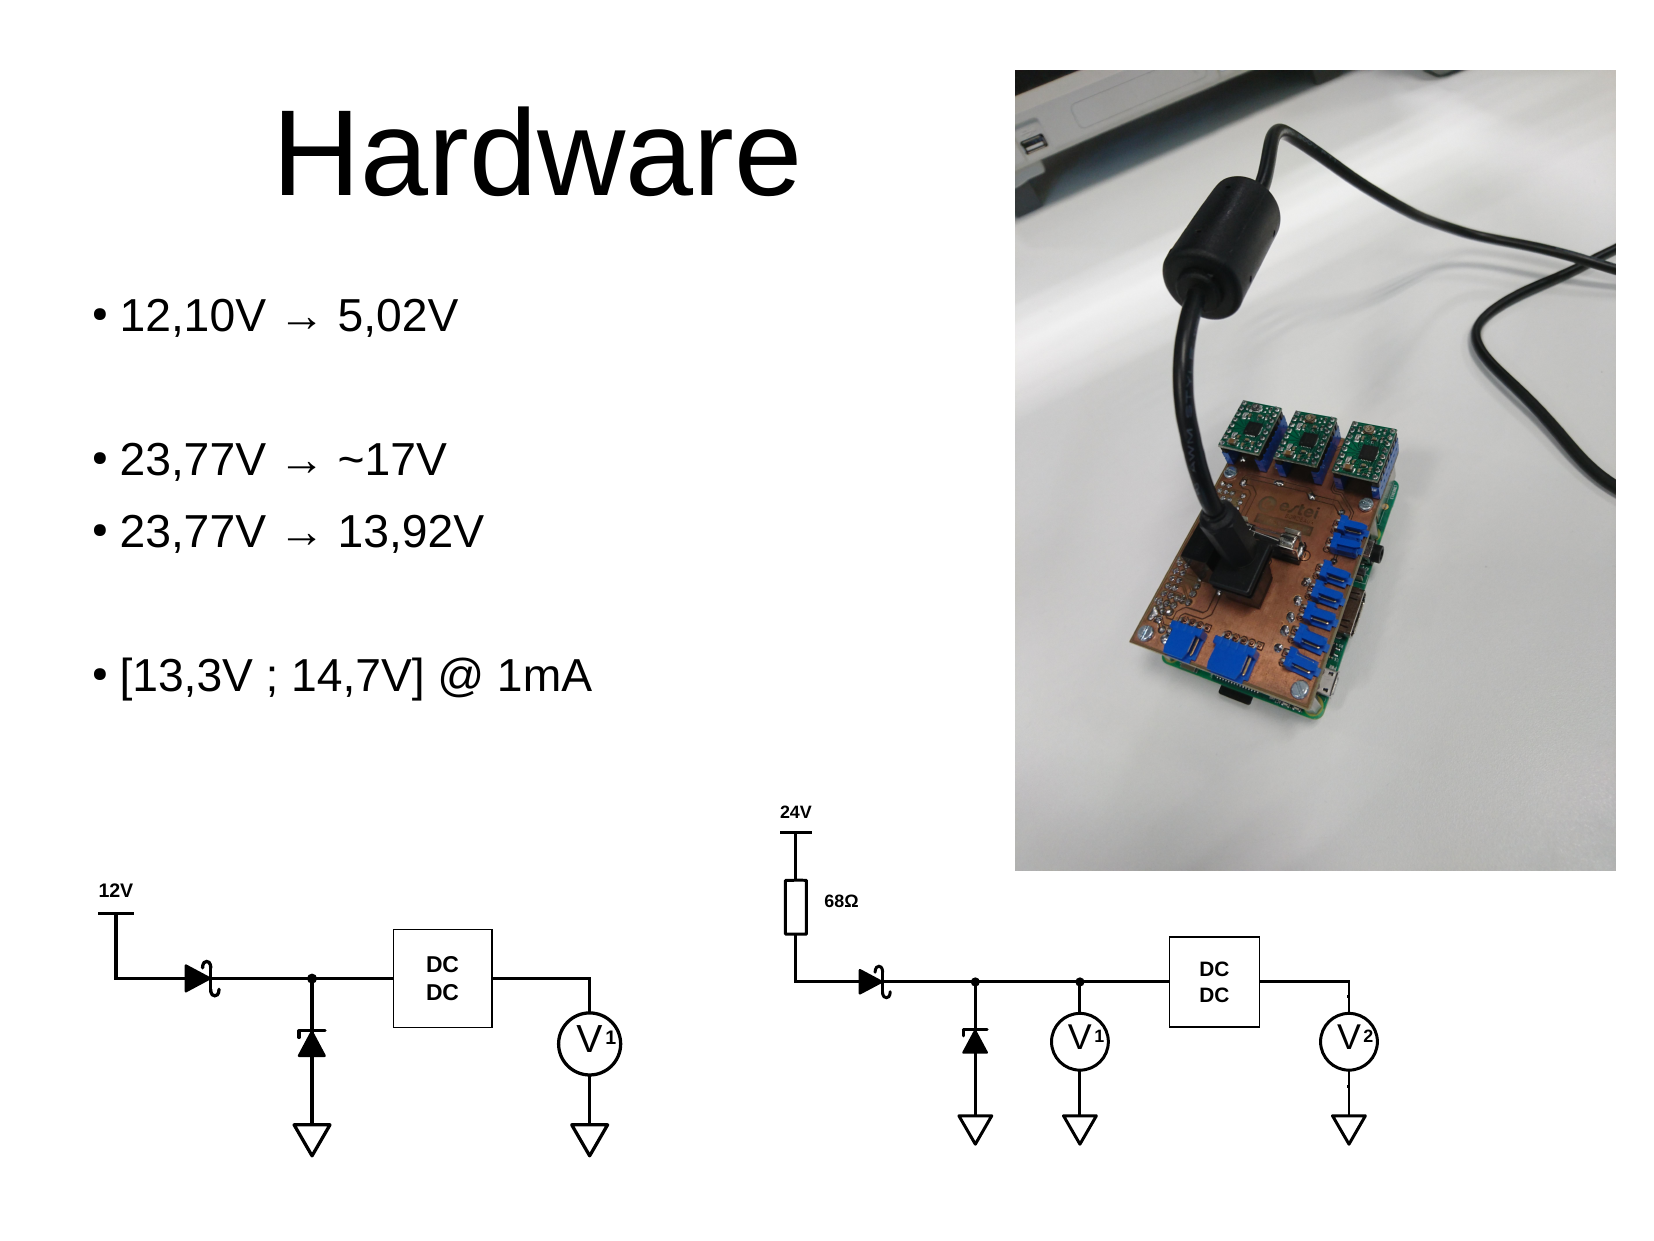

# Hardware
12,10V → 5,02V
23,77V → ~17V
23,77V → 13,92V
[13,3V ; 14,7V] @ 1mA